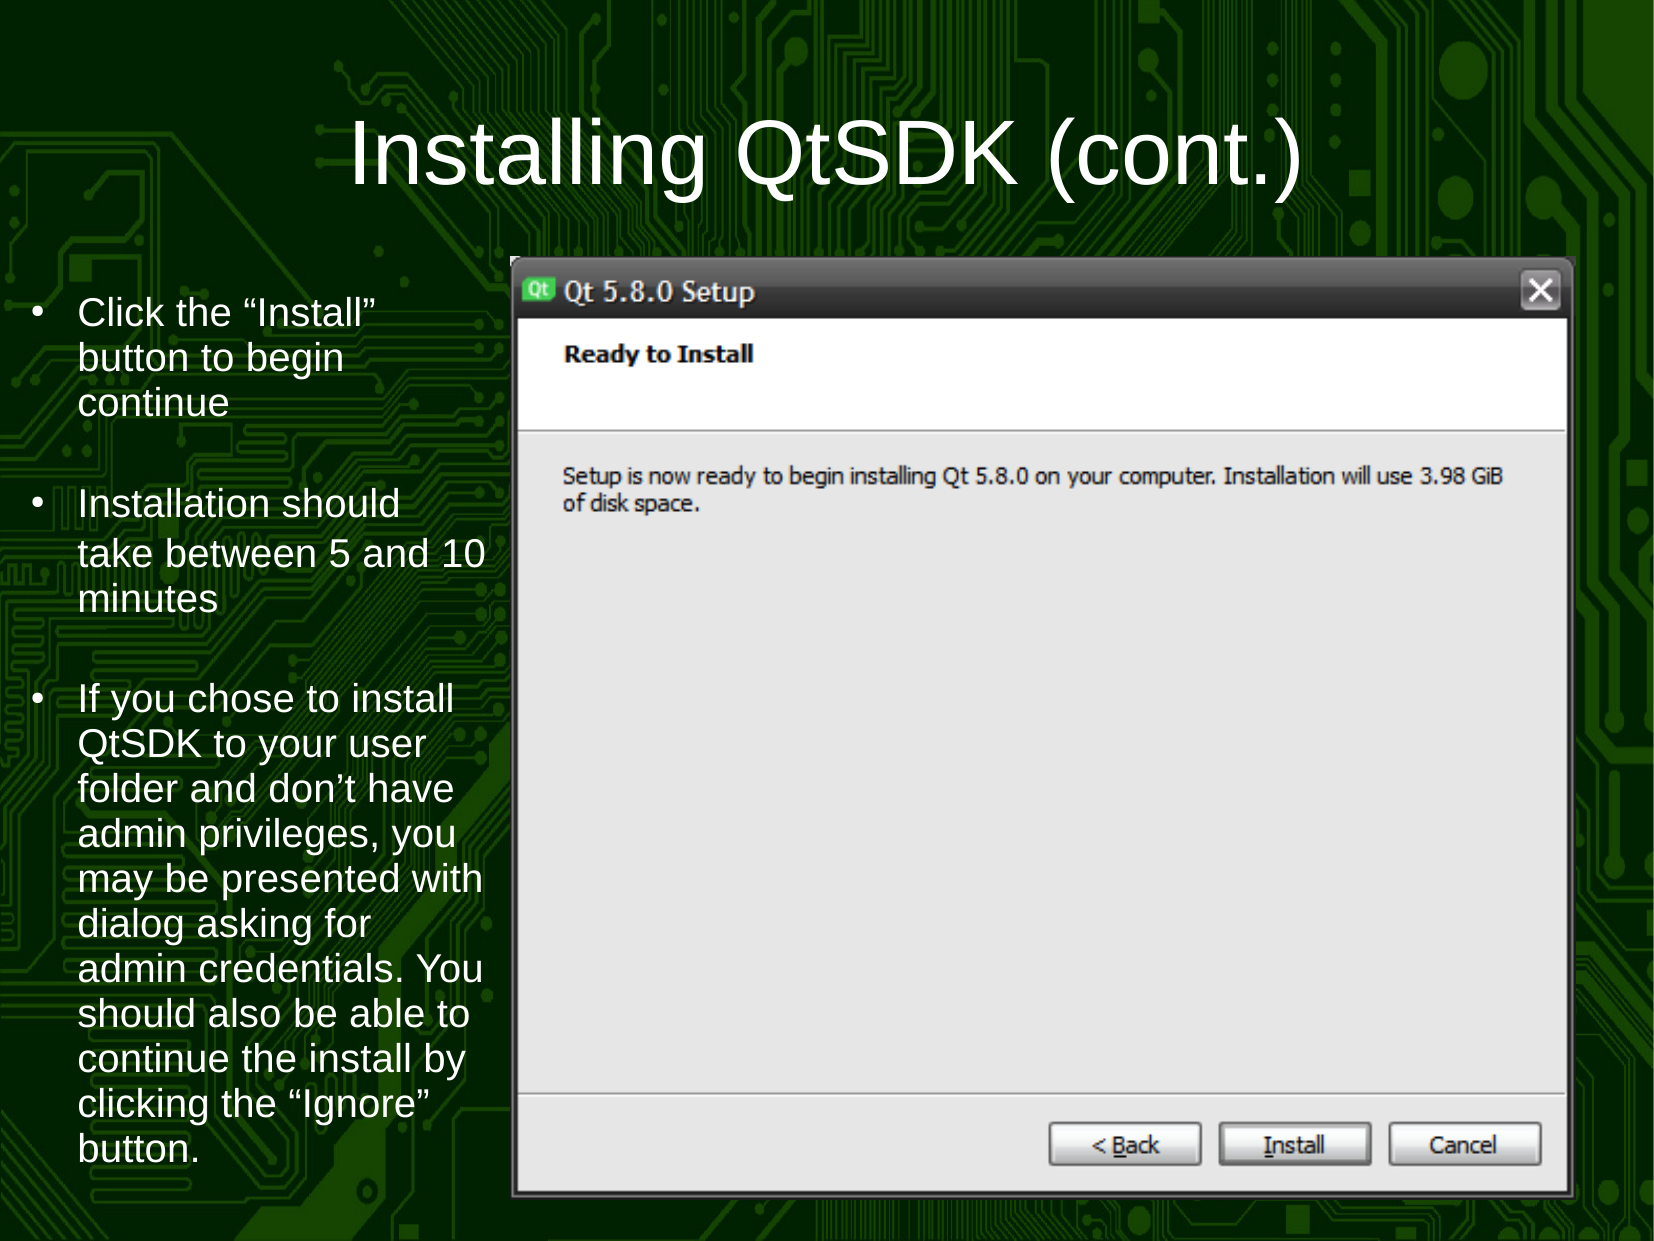

# Installing QtSDK (cont.)
Click the “Install” button to begin continue
Installation should
take between 5 and 10 minutes
If you chose to install QtSDK to your user folder and don’t have admin privileges, you may be presented with dialog asking for admin credentials. You should also be able to continue the install by clicking the “Ignore” button.